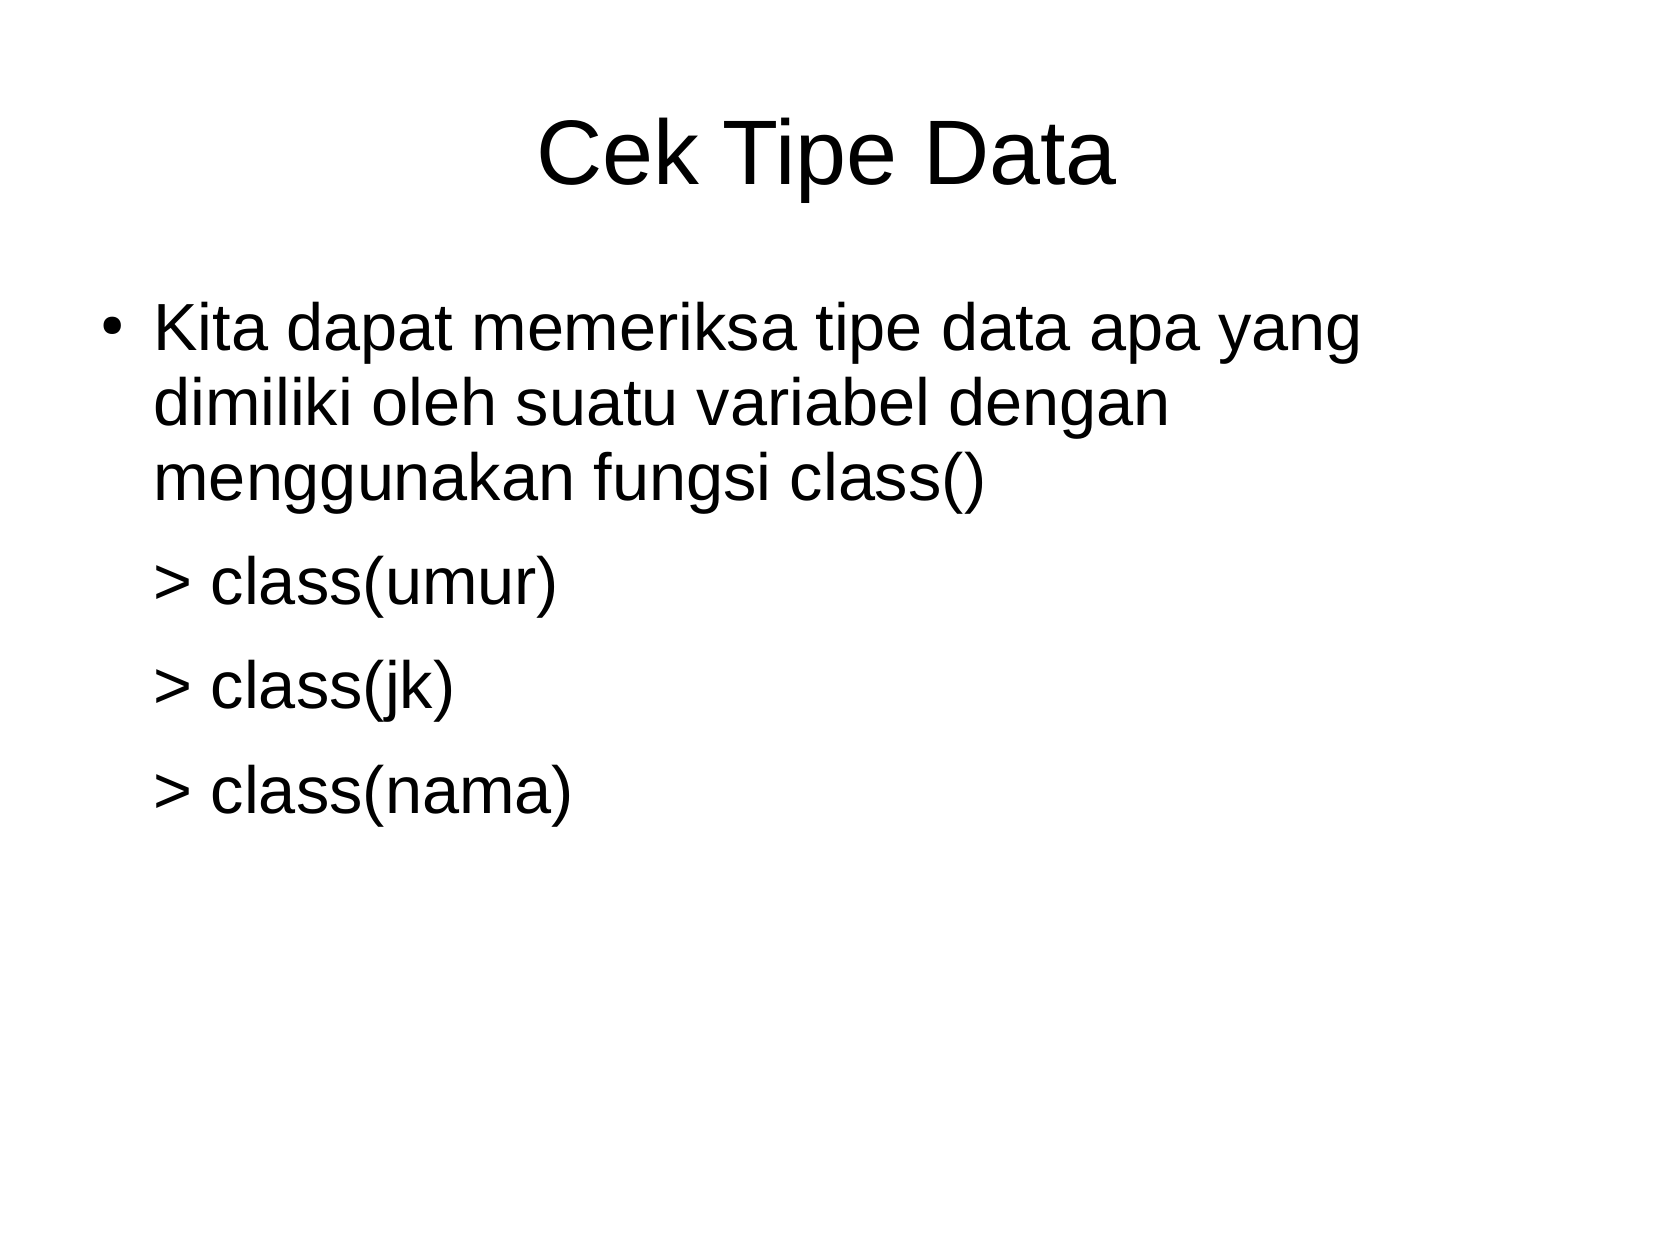

# Cek Tipe Data
Kita dapat memeriksa tipe data apa yang dimiliki oleh suatu variabel dengan menggunakan fungsi class()
> class(umur)
> class(jk)
> class(nama)